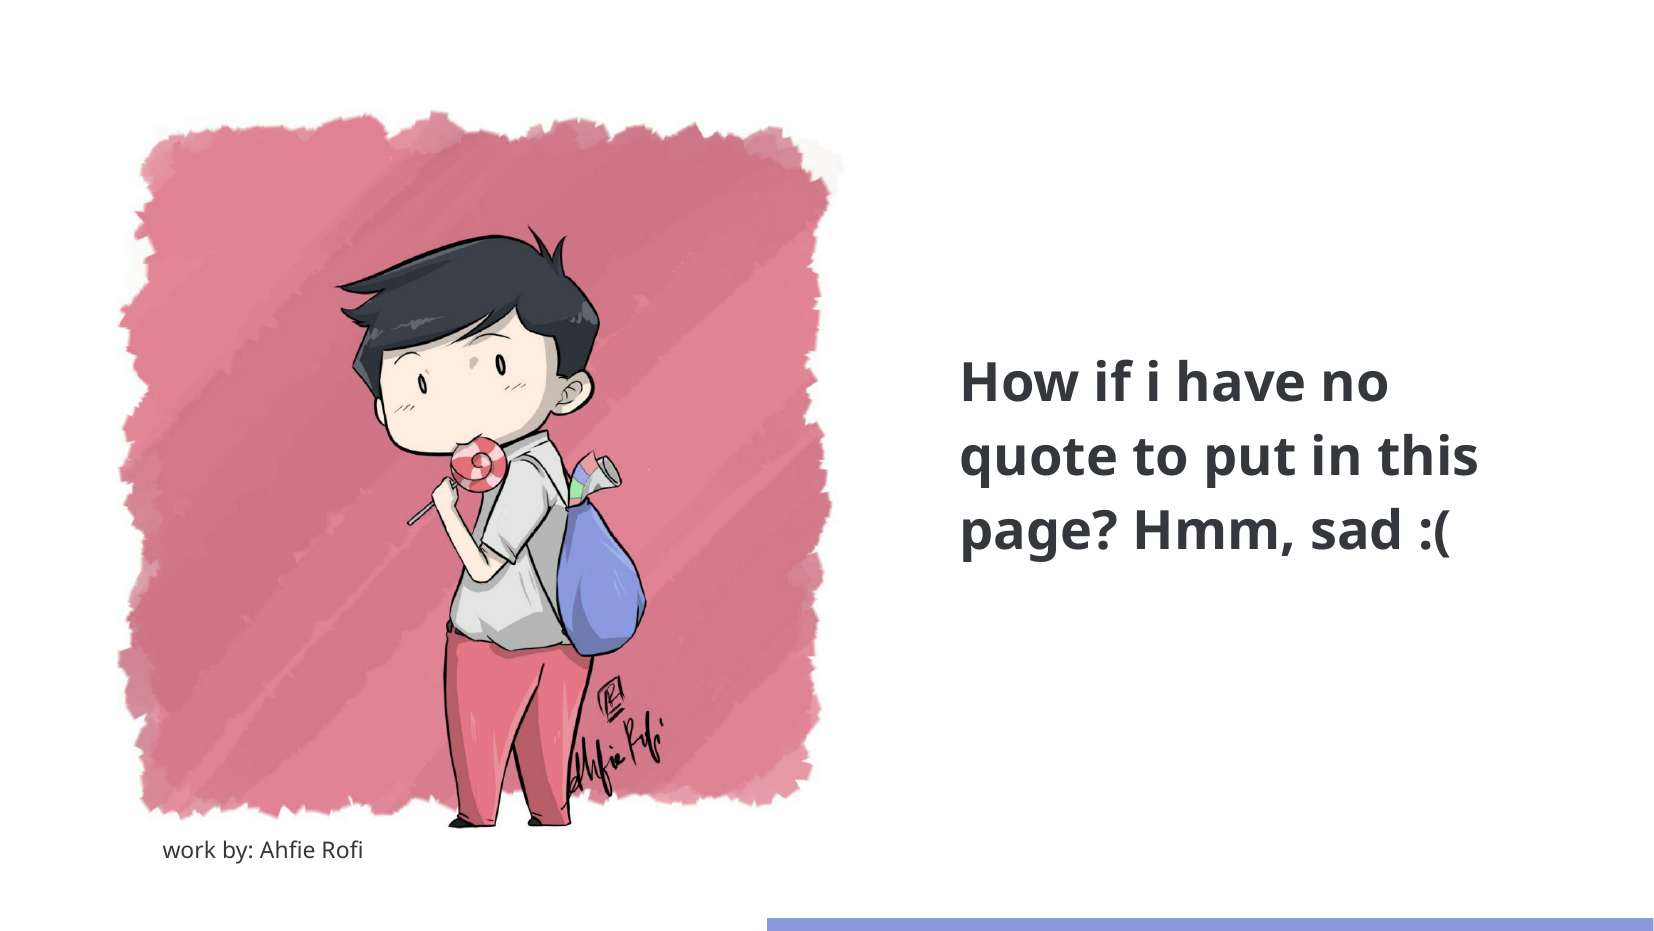

How if i have no quote to put in this page? Hmm, sad :(
work by: Ahfie Rofi